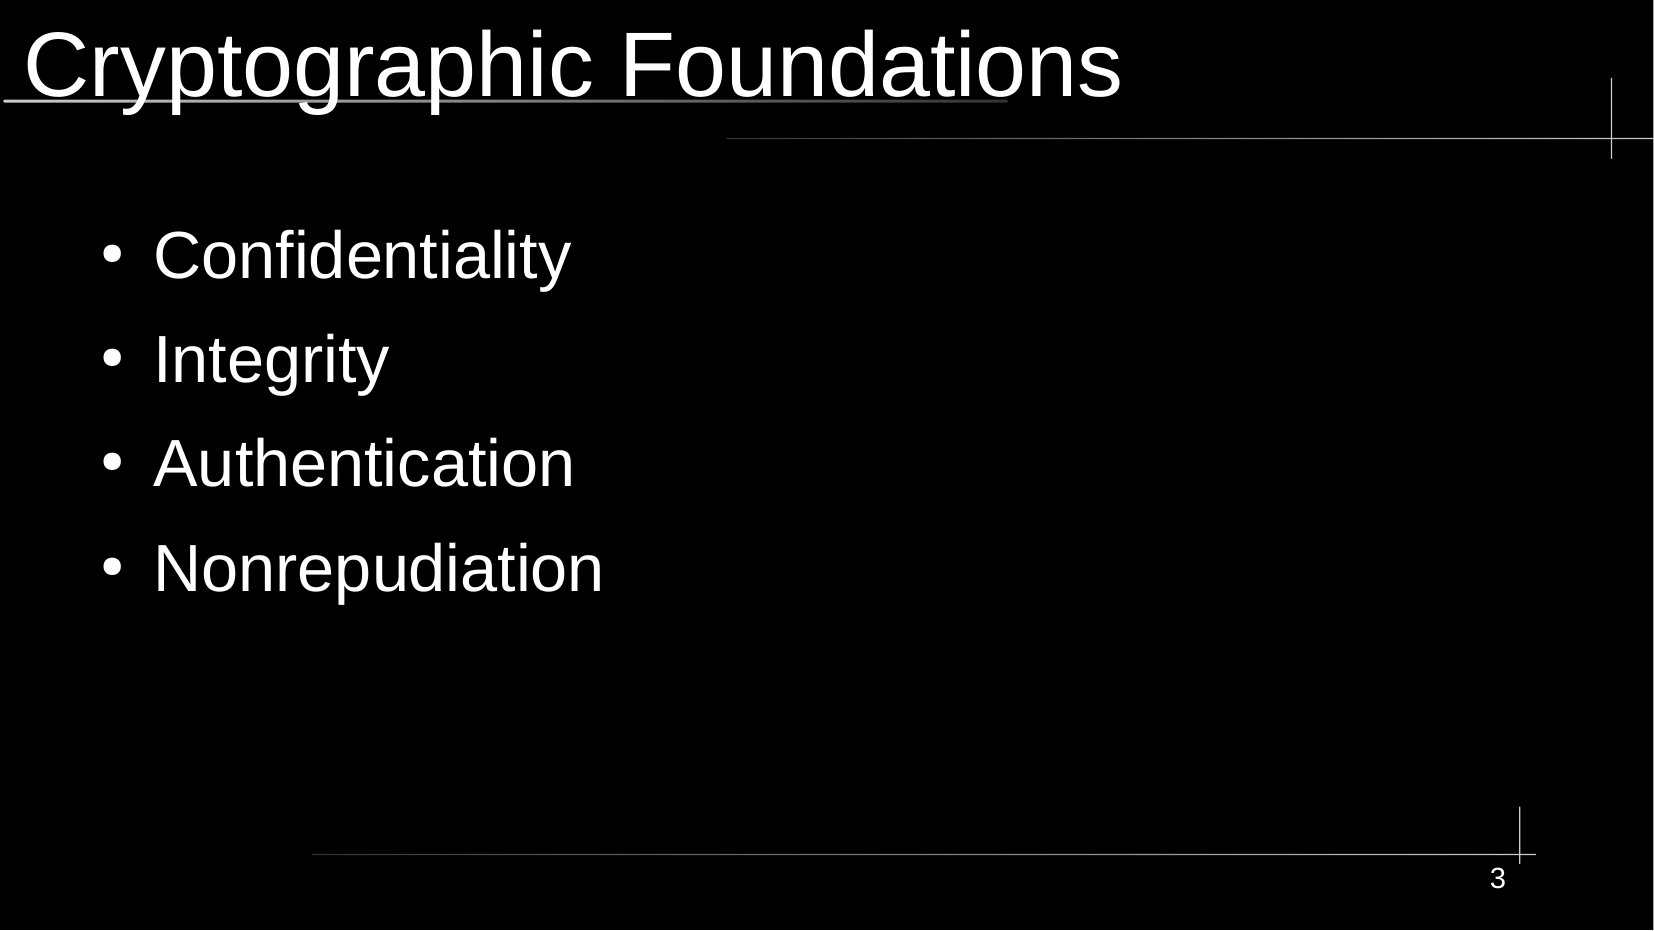

# Cryptographic Foundations
Confidentiality
Integrity
Authentication
Nonrepudiation
3